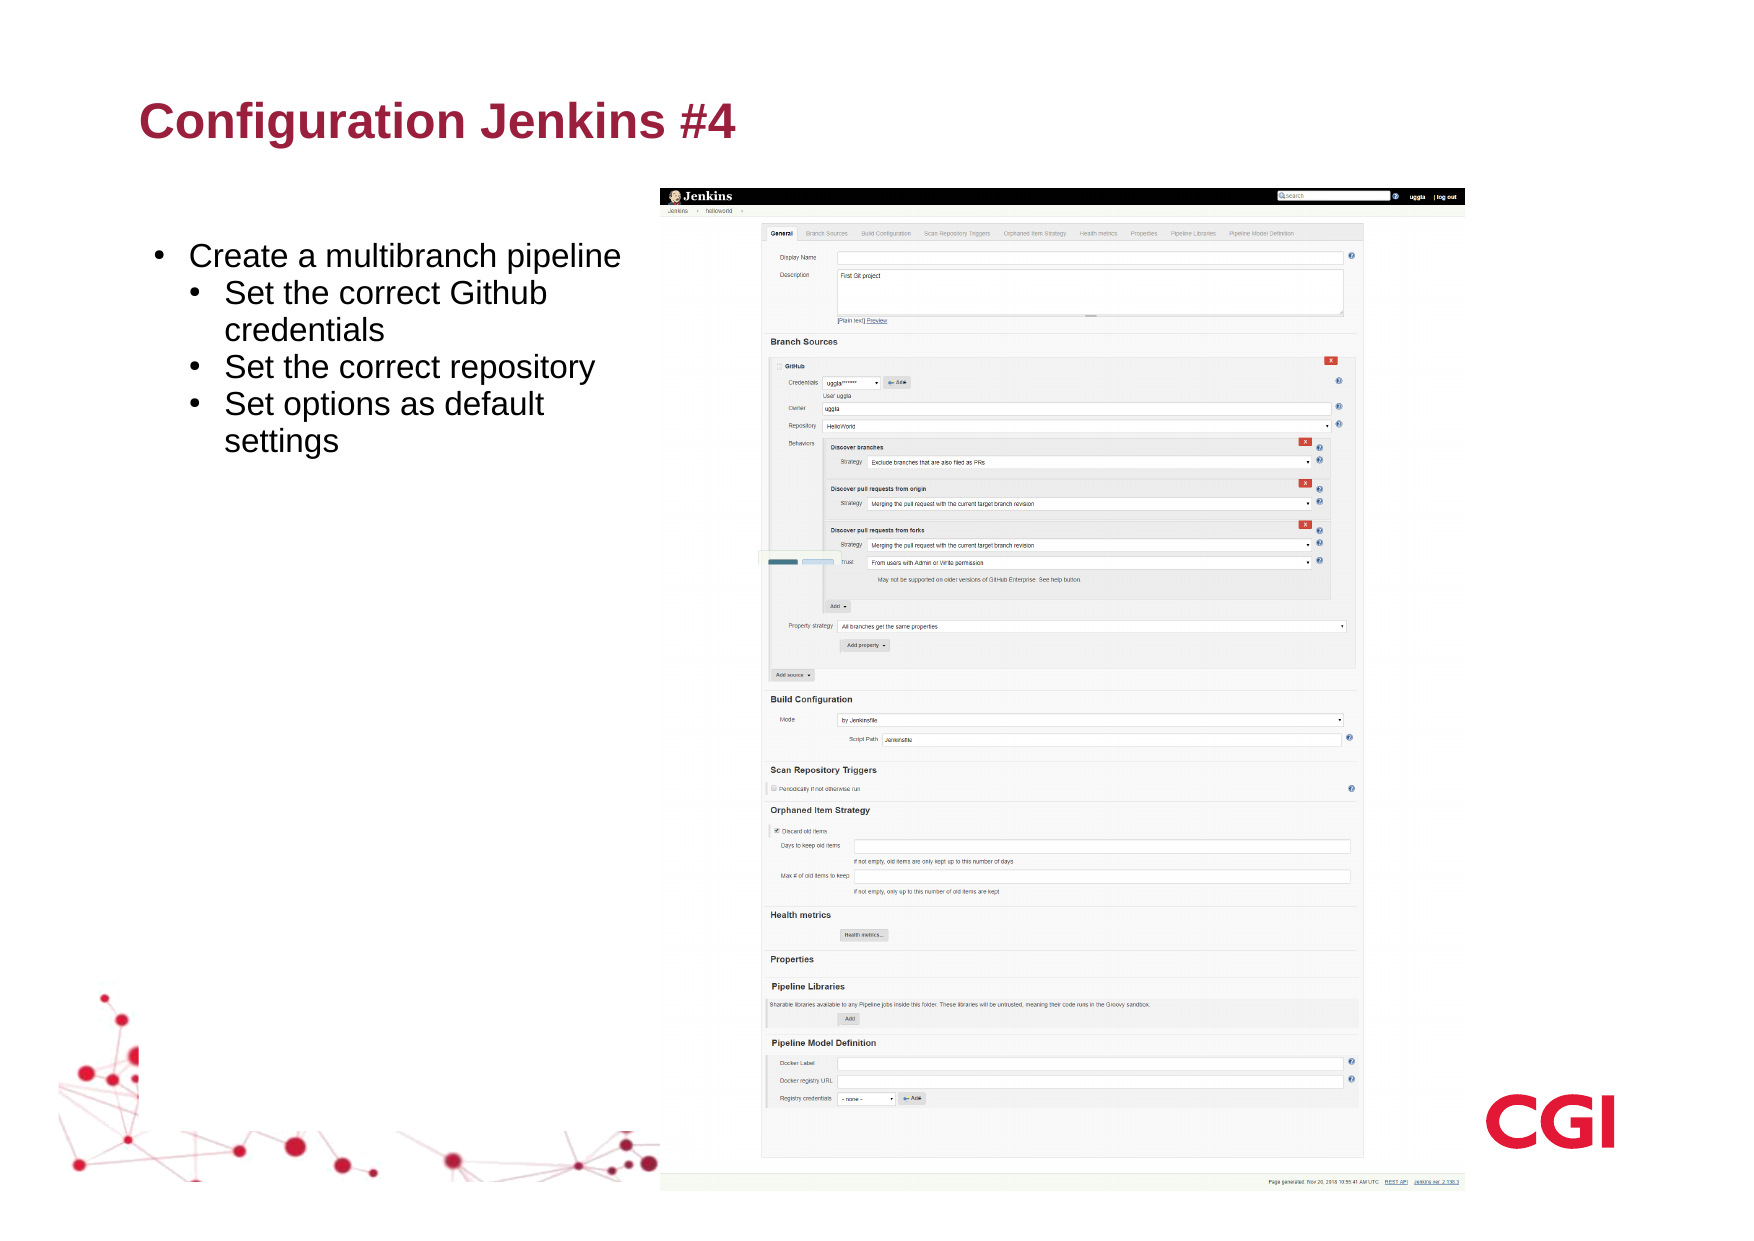

Configuration Jenkins #4
Create a multibranch pipeline
Set the correct Github credentials
Set the correct repository
Set options as default settings